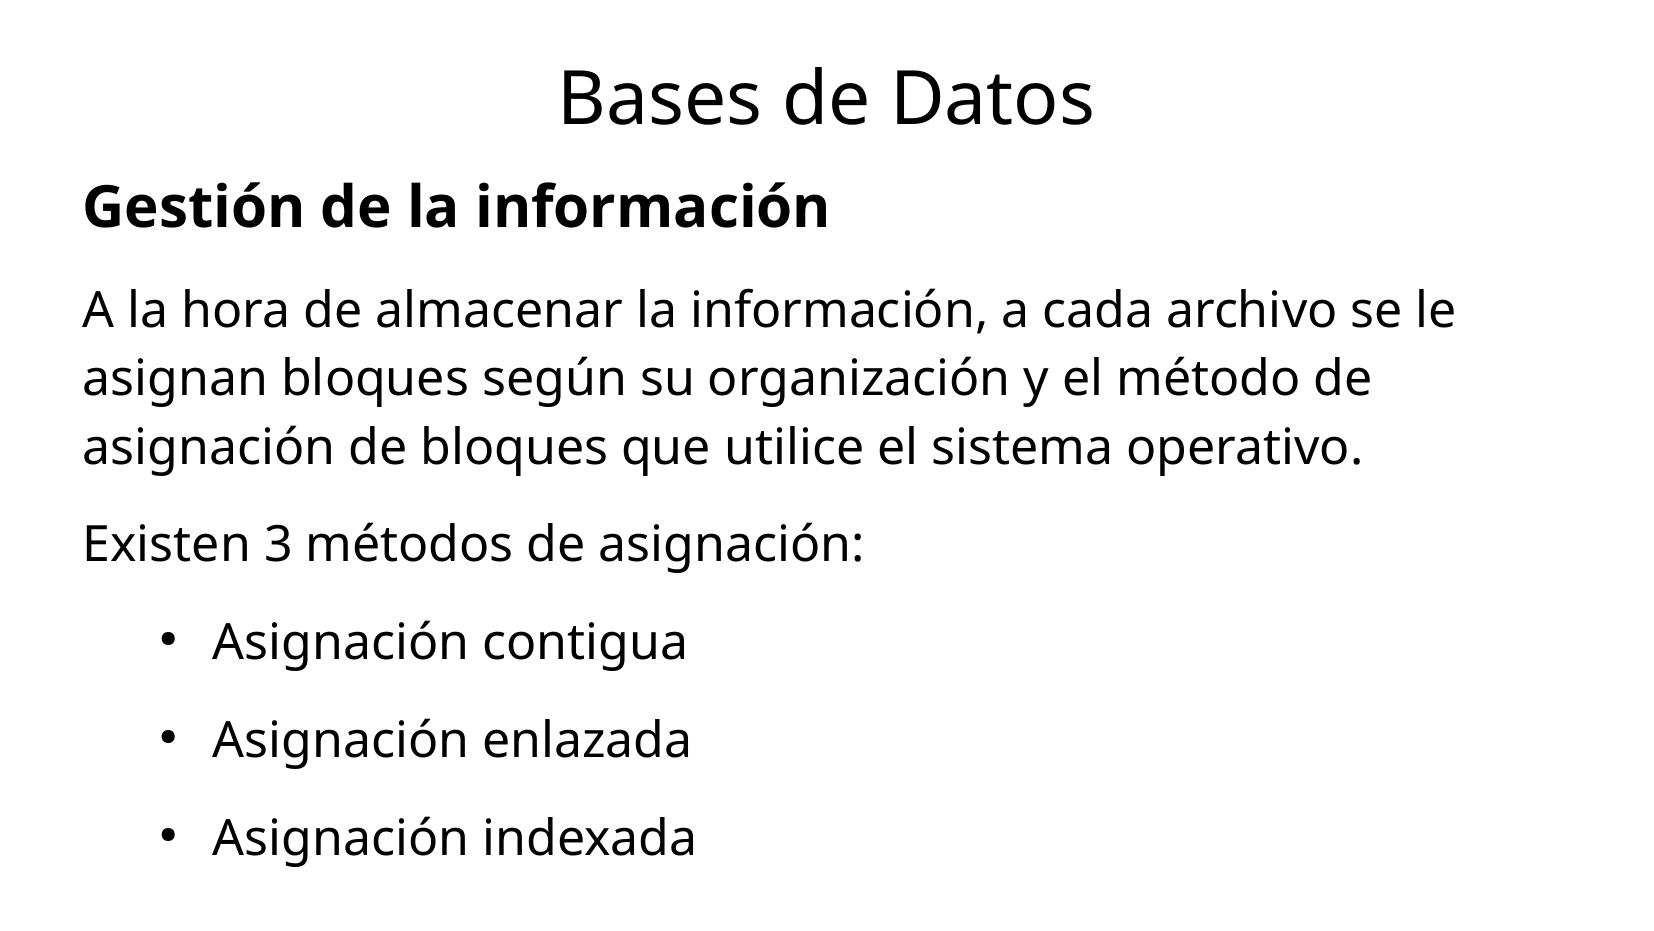

# Bases de Datos
Gestión de la información
A la hora de almacenar la información, a cada archivo se le asignan bloques según su organización y el método de asignación de bloques que utilice el sistema operativo.
Existen 3 métodos de asignación:
Asignación contigua
Asignación enlazada
Asignación indexada